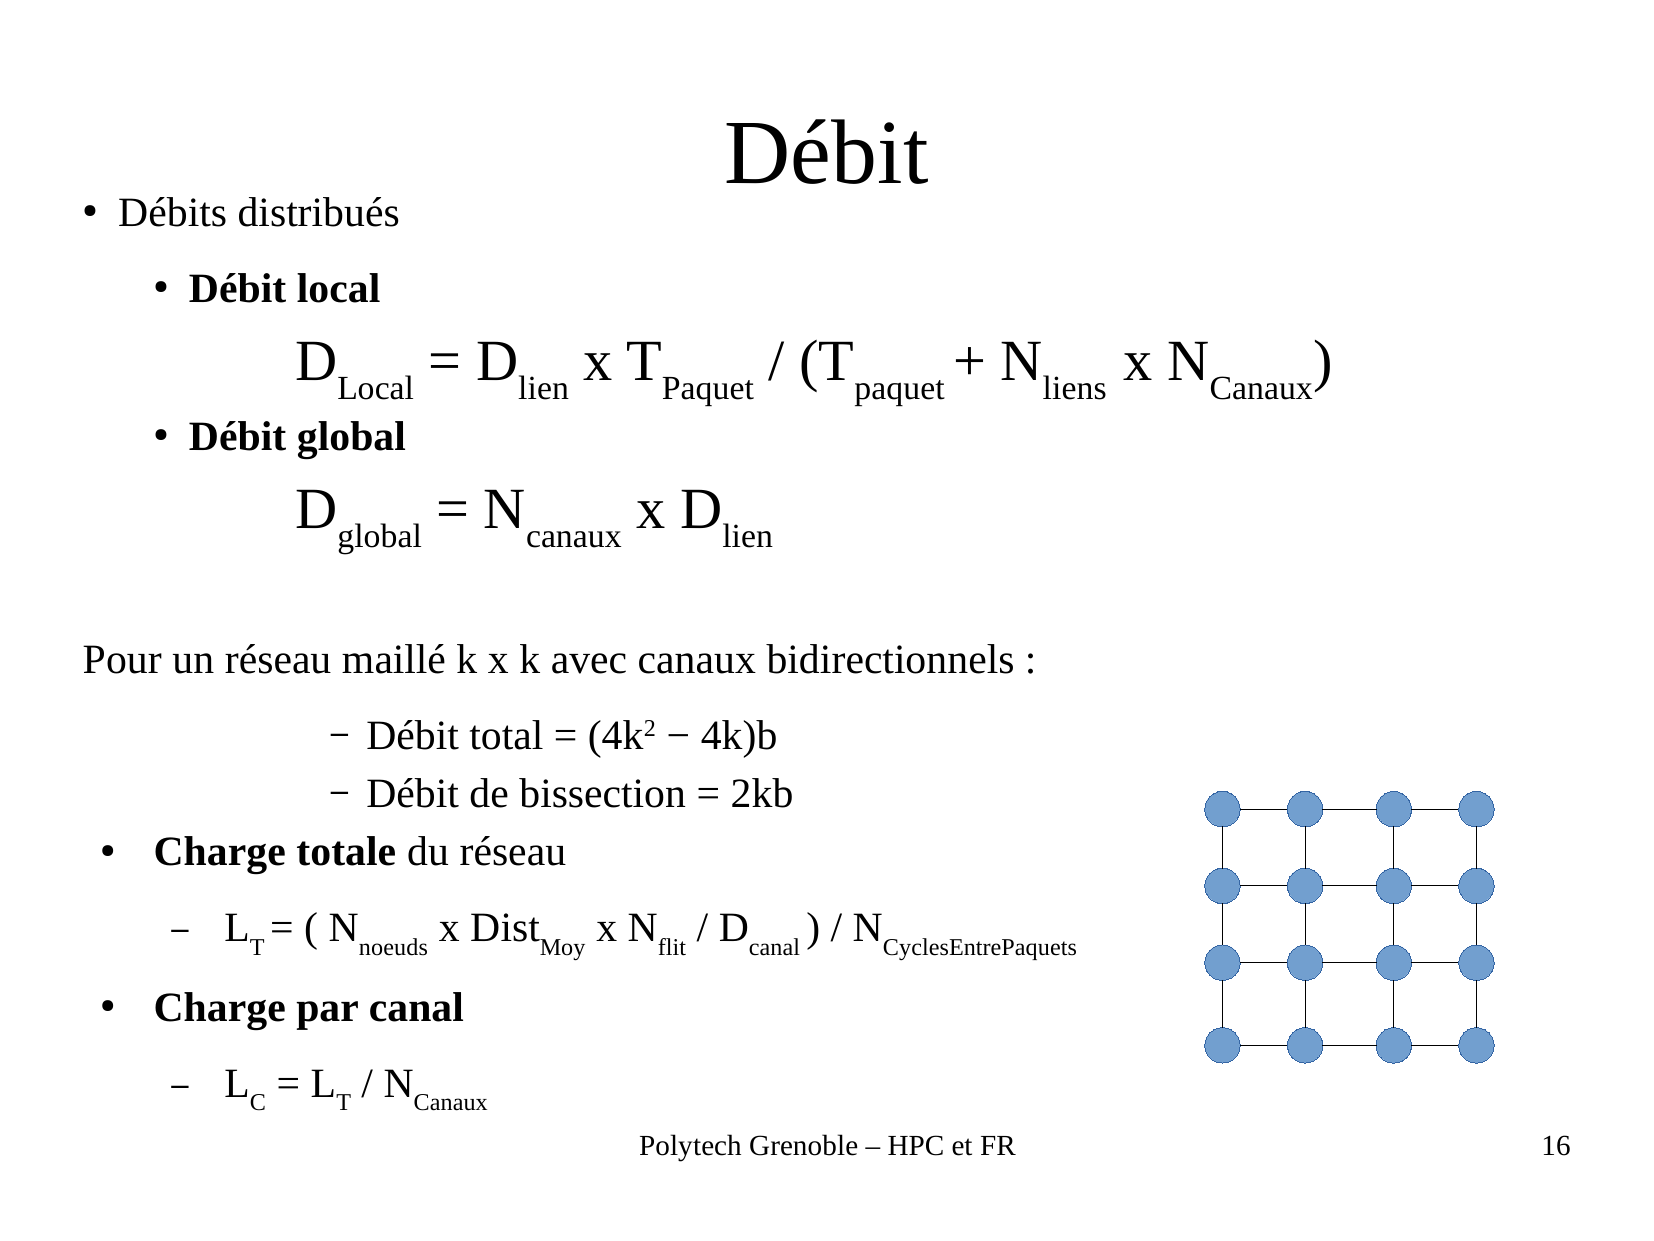

# Débit
Débits distribués
Débit local
DLocal = Dlien x TPaquet / (Tpaquet + Nliens x NCanaux)
Débit global
Dglobal = Ncanaux x Dlien
Pour un réseau maillé k x k avec canaux bidirectionnels :
Débit total = (4k2 − 4k)b
Débit de bissection = 2kb
Charge totale du réseau
LT = ( Nnoeuds x DistMoy x Nflit / Dcanal ) / NCyclesEntrePaquets
Charge par canal
LC = LT / NCanaux
Matthieu PAYET
16